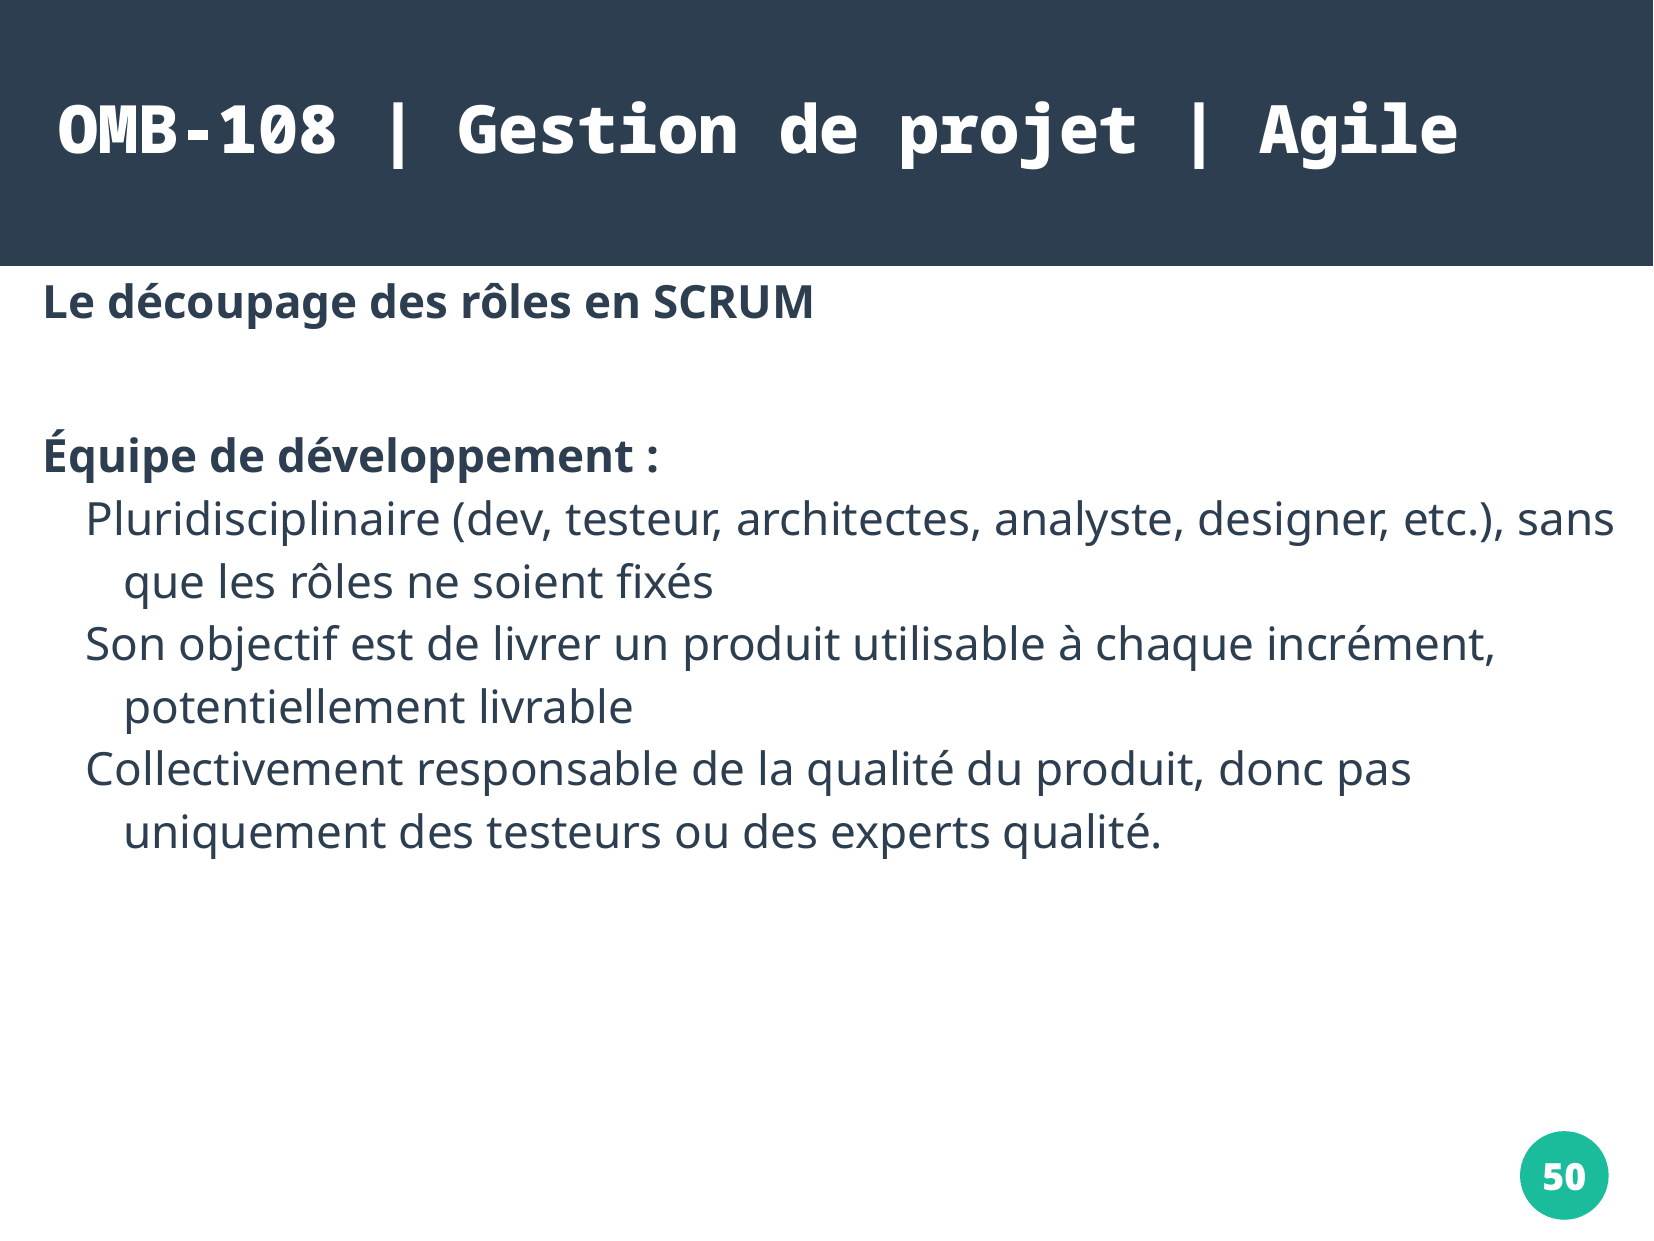

# OMB-108 | Gestion de projet | Agile
Le découpage des rôles en SCRUM
Équipe de développement :
Pluridisciplinaire (dev, testeur, architectes, analyste, designer, etc.), sans que les rôles ne soient fixés
Son objectif est de livrer un produit utilisable à chaque incrément, potentiellement livrable
Collectivement responsable de la qualité du produit, donc pas uniquement des testeurs ou des experts qualité.
50